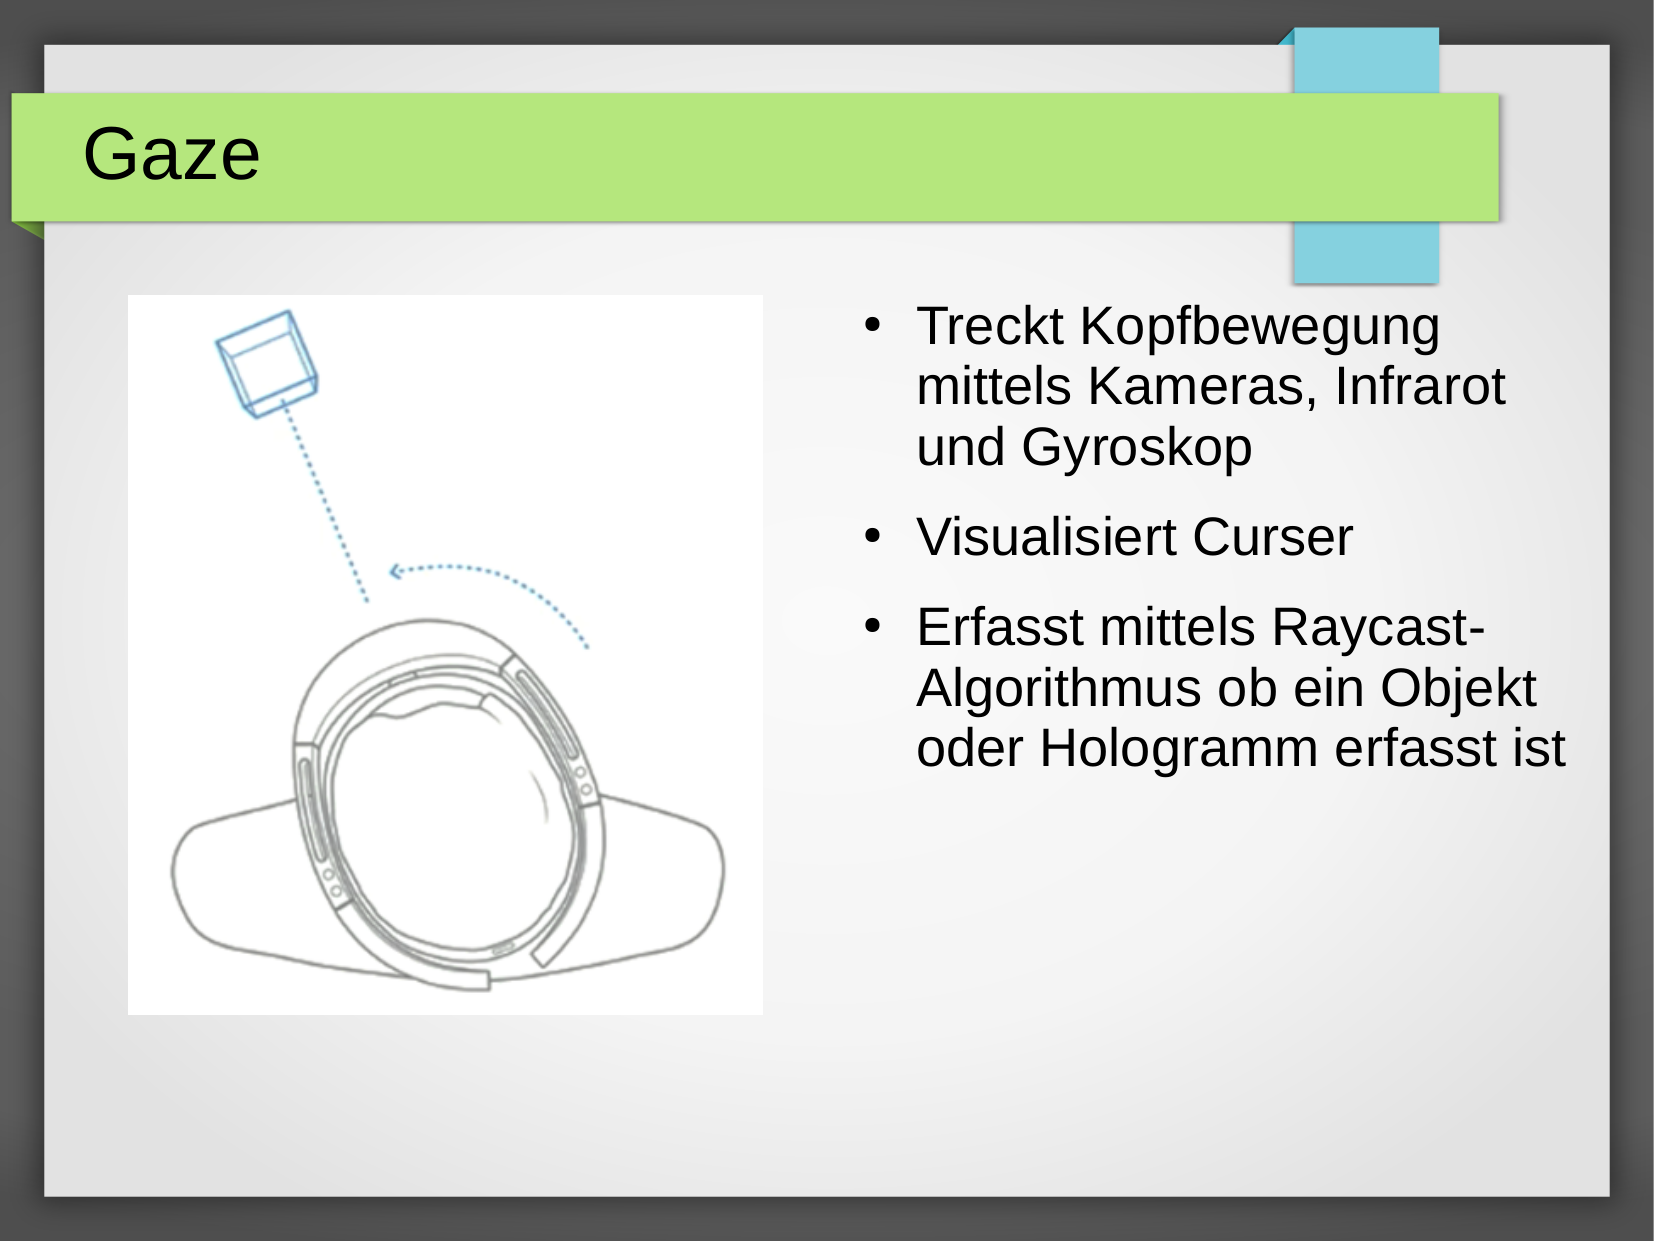

# Gaze
Treckt Kopfbewegung mittels Kameras, Infrarot und Gyroskop
Visualisiert Curser
Erfasst mittels Raycast-Algorithmus ob ein Objekt oder Hologramm erfasst ist